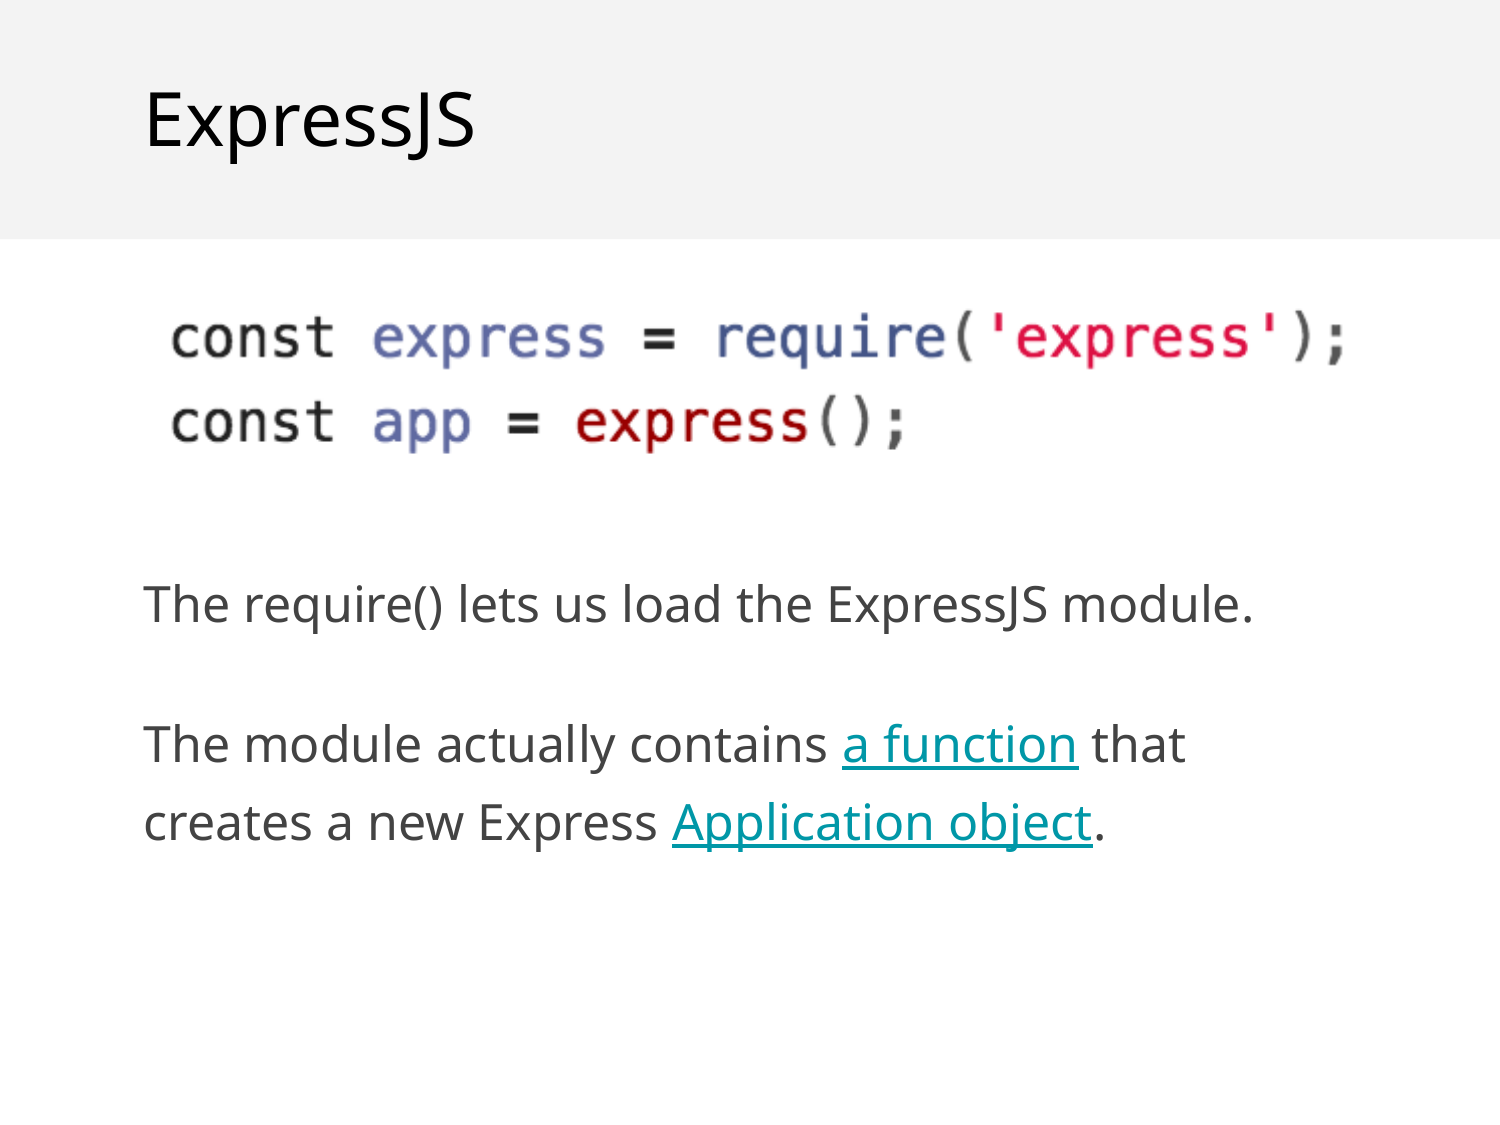

# ExpressJS
The require() lets us load the ExpressJS module.
The module actually contains a function that creates a new Express Application object.